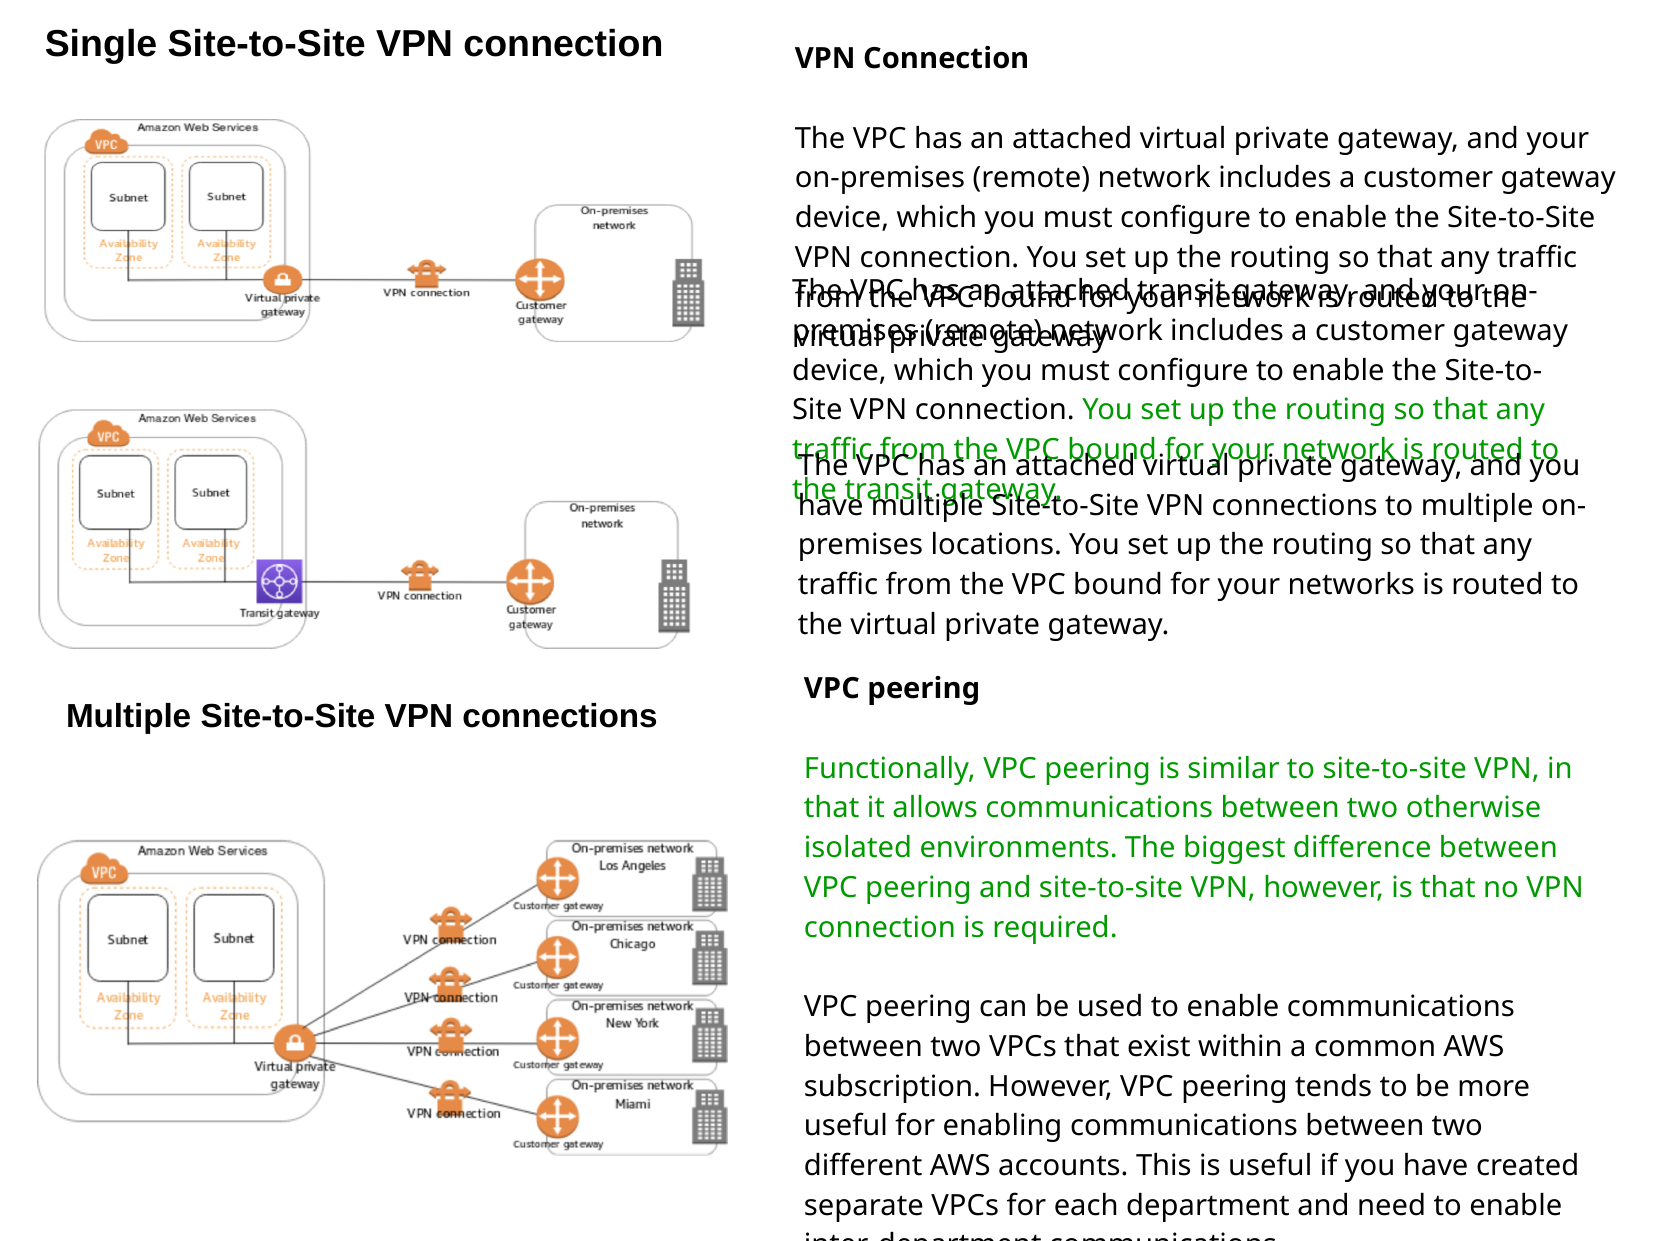

Single Site-to-Site VPN connection
VPN Connection
The VPC has an attached virtual private gateway, and your on-premises (remote) network includes a customer gateway device, which you must configure to enable the Site-to-Site VPN connection. You set up the routing so that any traffic from the VPC bound for your network is routed to the virtual private gateway
The VPC has an attached transit gateway, and your on-premises (remote) network includes a customer gateway device, which you must configure to enable the Site-to-Site VPN connection. You set up the routing so that any traffic from the VPC bound for your network is routed to the transit gateway.
The VPC has an attached virtual private gateway, and you have multiple Site-to-Site VPN connections to multiple on-premises locations. You set up the routing so that any traffic from the VPC bound for your networks is routed to the virtual private gateway.
VPC peering
Functionally, VPC peering is similar to site-to-site VPN, in that it allows communications between two otherwise isolated environments. The biggest difference between VPC peering and site-to-site VPN, however, is that no VPN connection is required.
VPC peering can be used to enable communications between two VPCs that exist within a common AWS subscription. However, VPC peering tends to be more useful for enabling communications between two different AWS accounts. This is useful if you have created separate VPCs for each department and need to enable inter-department communications.
AWS allows you to set up a VPC peering connection between a VPC that is associated with an AWS account, and another VPC that is associated with a different AWS account.
Multiple Site-to-Site VPN connections